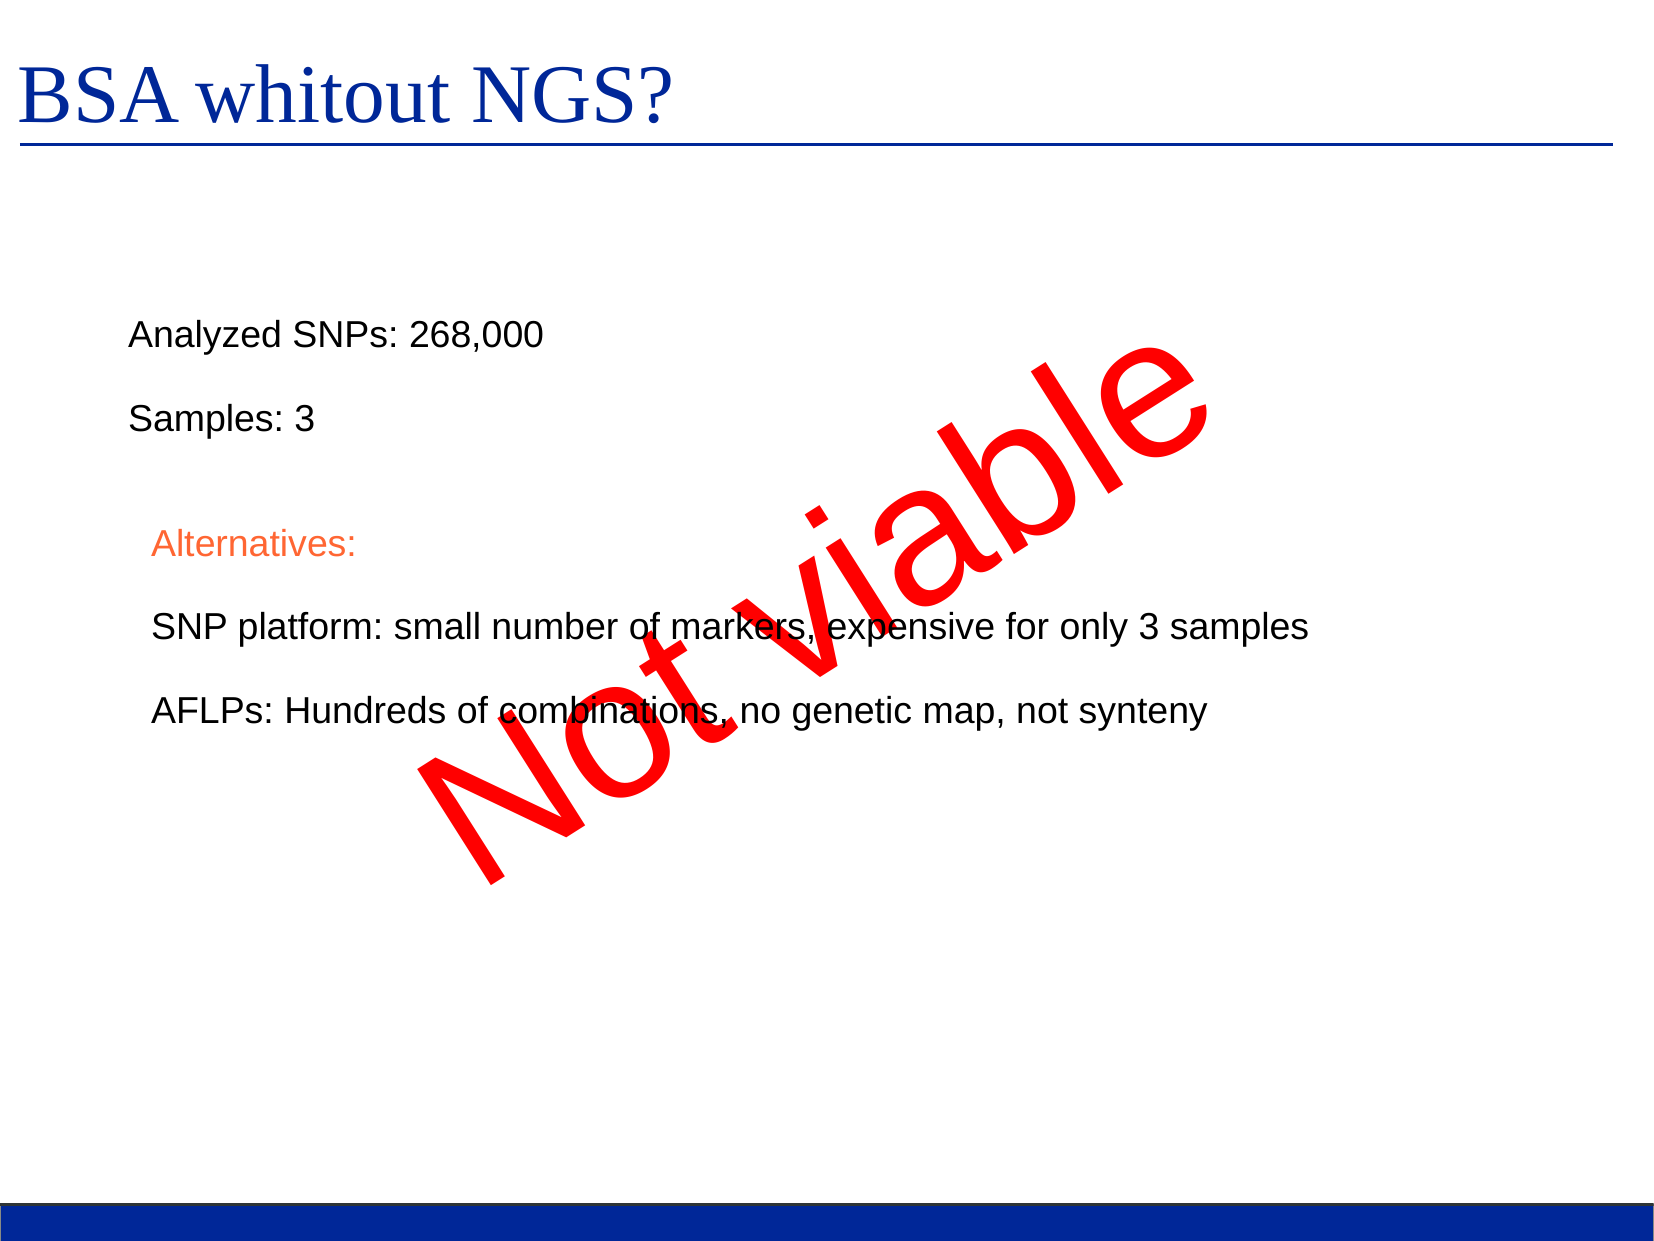

# BSA whitout NGS?
Analyzed SNPs: 268,000
Samples: 3
Not viable
Alternatives:
SNP platform: small number of markers, expensive for only 3 samples
AFLPs: Hundreds of combinations, no genetic map, not synteny